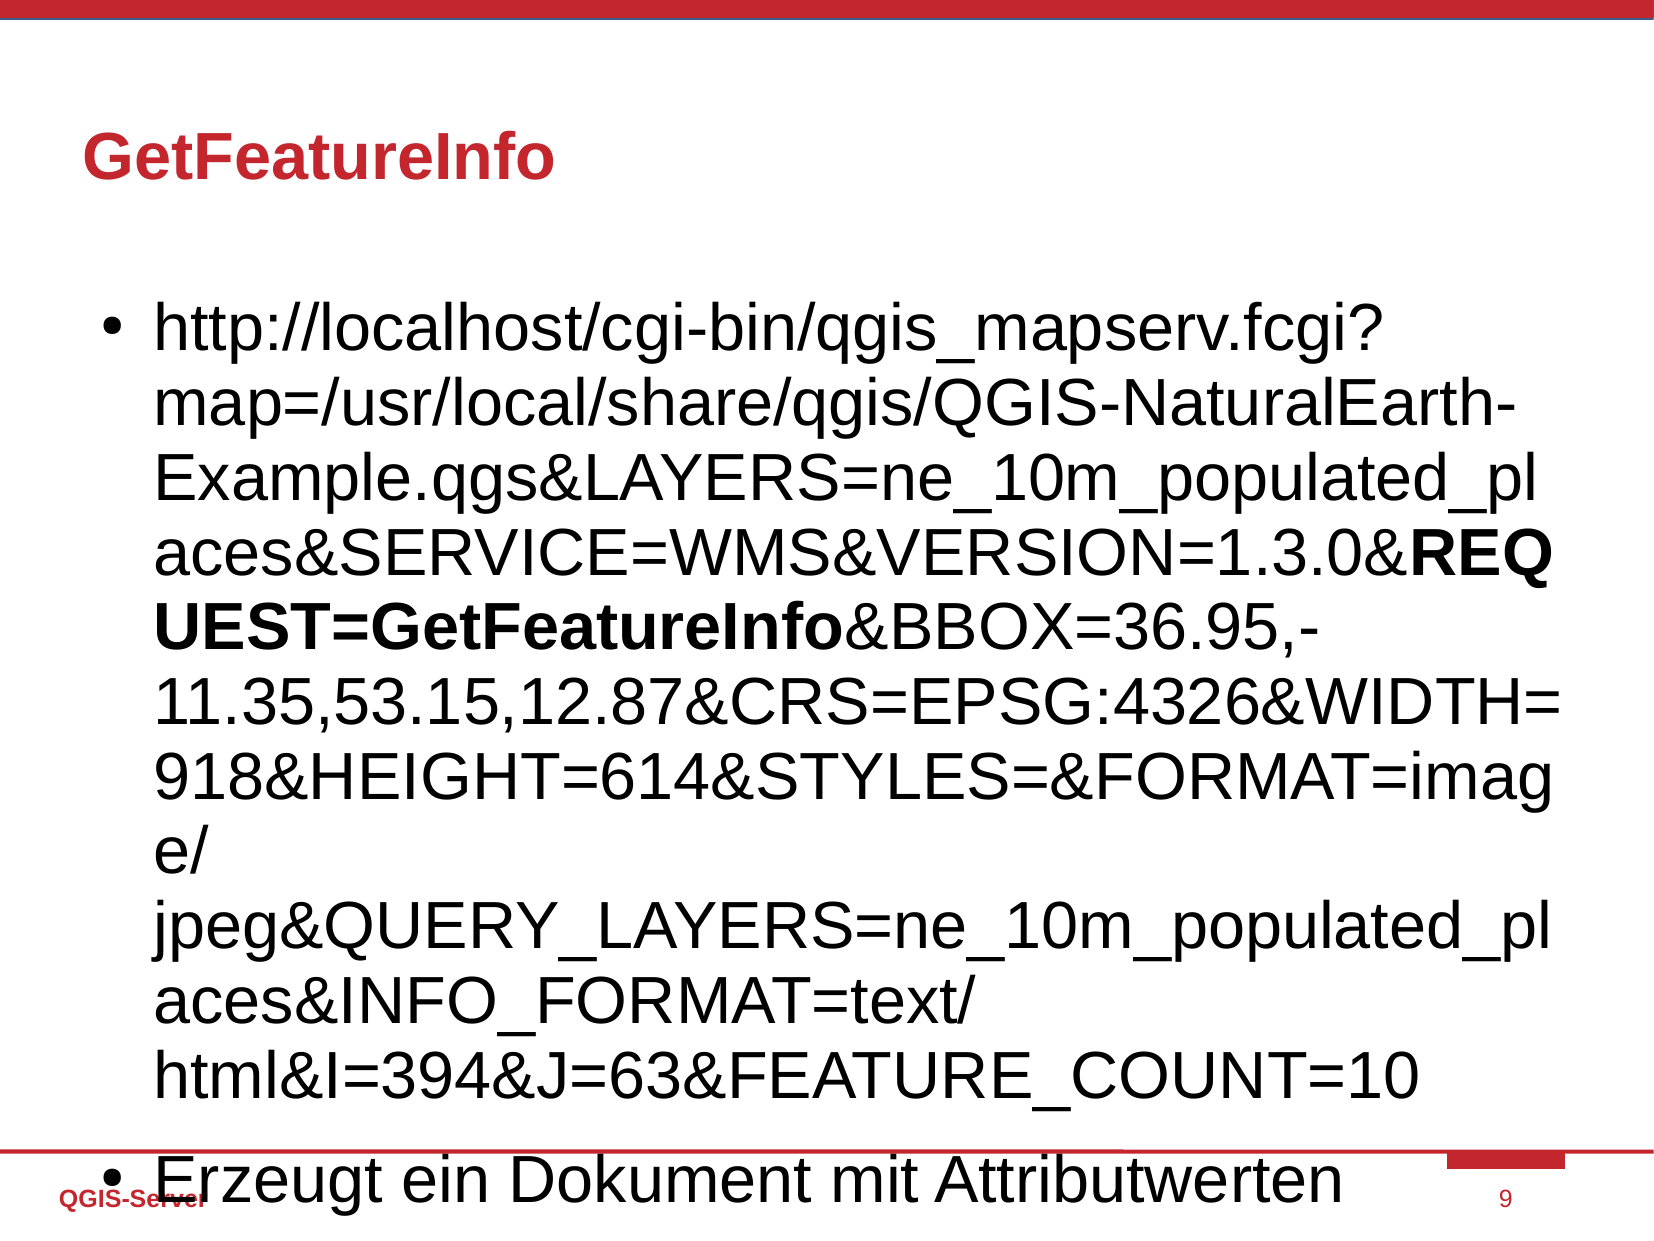

# GetFeatureInfo
http://localhost/cgi-bin/qgis_mapserv.fcgi?map=/usr/local/share/qgis/QGIS-NaturalEarth-Example.qgs&LAYERS=ne_10m_populated_places&SERVICE=WMS&VERSION=1.3.0&REQUEST=GetFeatureInfo&BBOX=36.95,-11.35,53.15,12.87&CRS=EPSG:4326&WIDTH=918&HEIGHT=614&STYLES=&FORMAT=image/jpeg&QUERY_LAYERS=ne_10m_populated_places&INFO_FORMAT=text/html&I=394&J=63&FEATURE_COUNT=10
Erzeugt ein Dokument mit Attributwerten
QGIS-Server